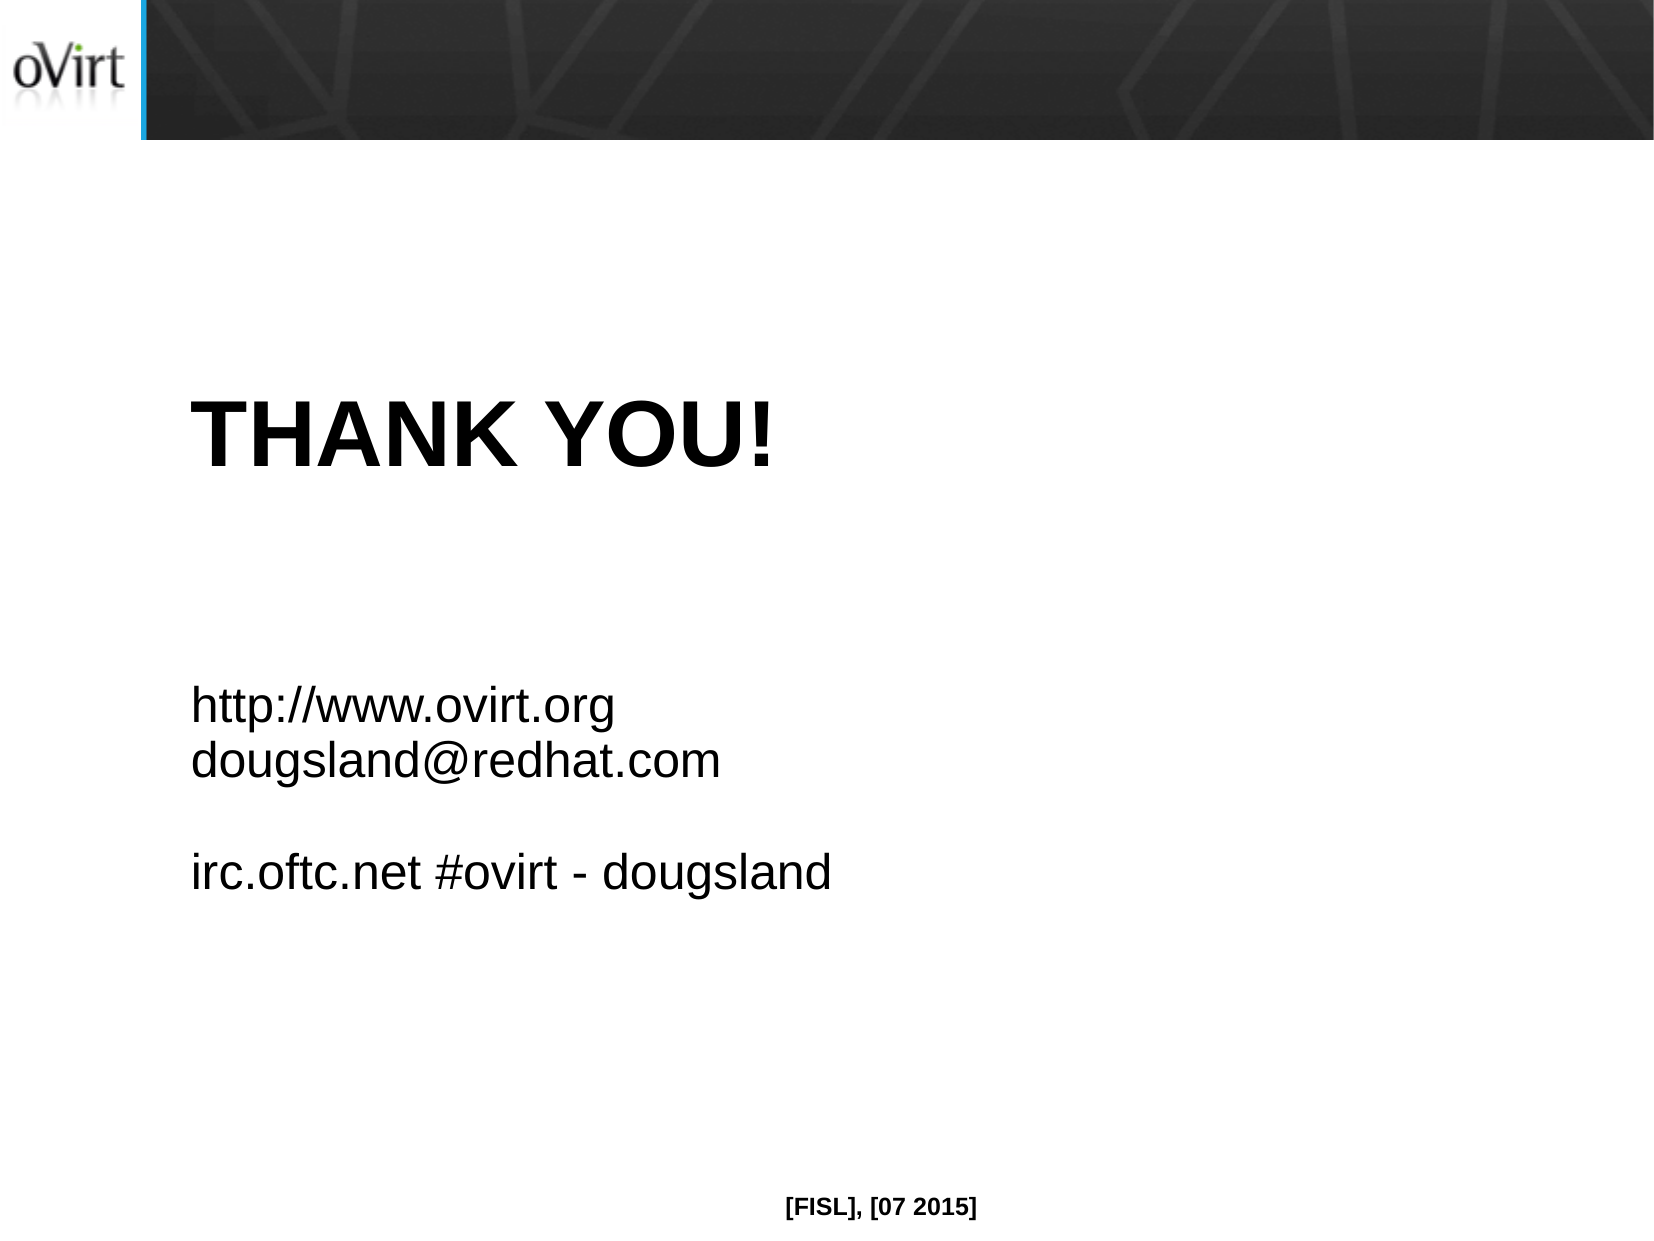

THANK YOU!
http://www.ovirt.org
dougsland@redhat.com
irc.oftc.net #ovirt - dougsland